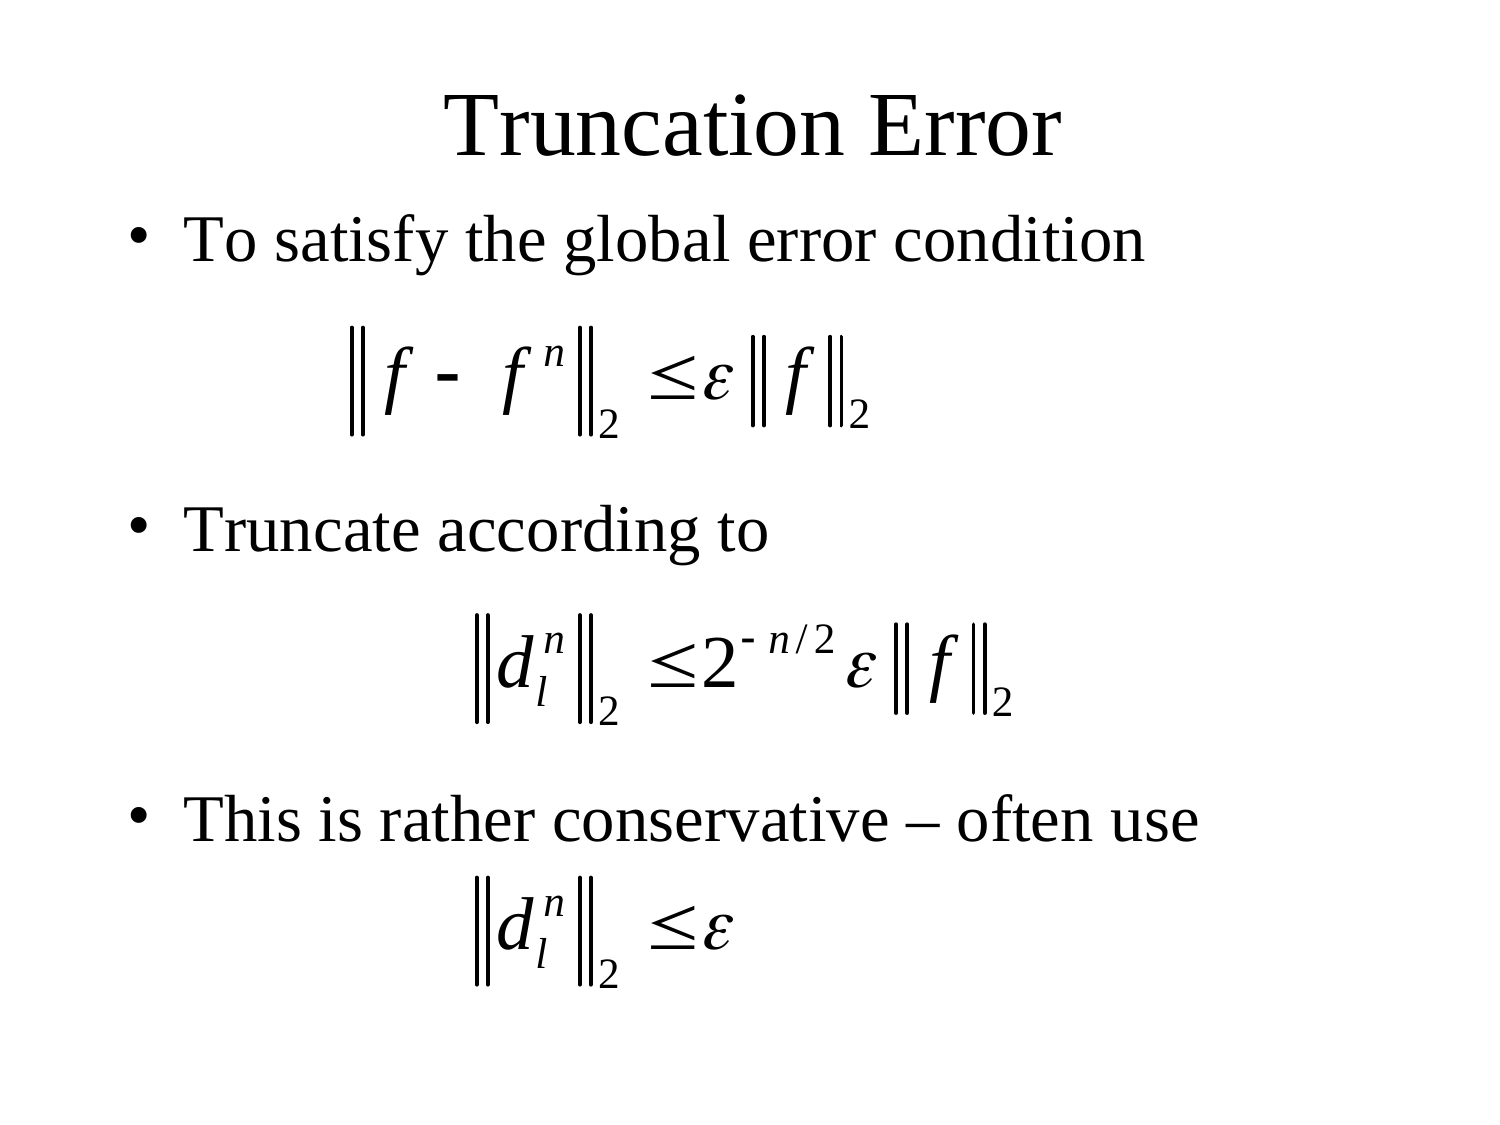

# Truncation Error
To satisfy the global error condition
Truncate according to
This is rather conservative – often use